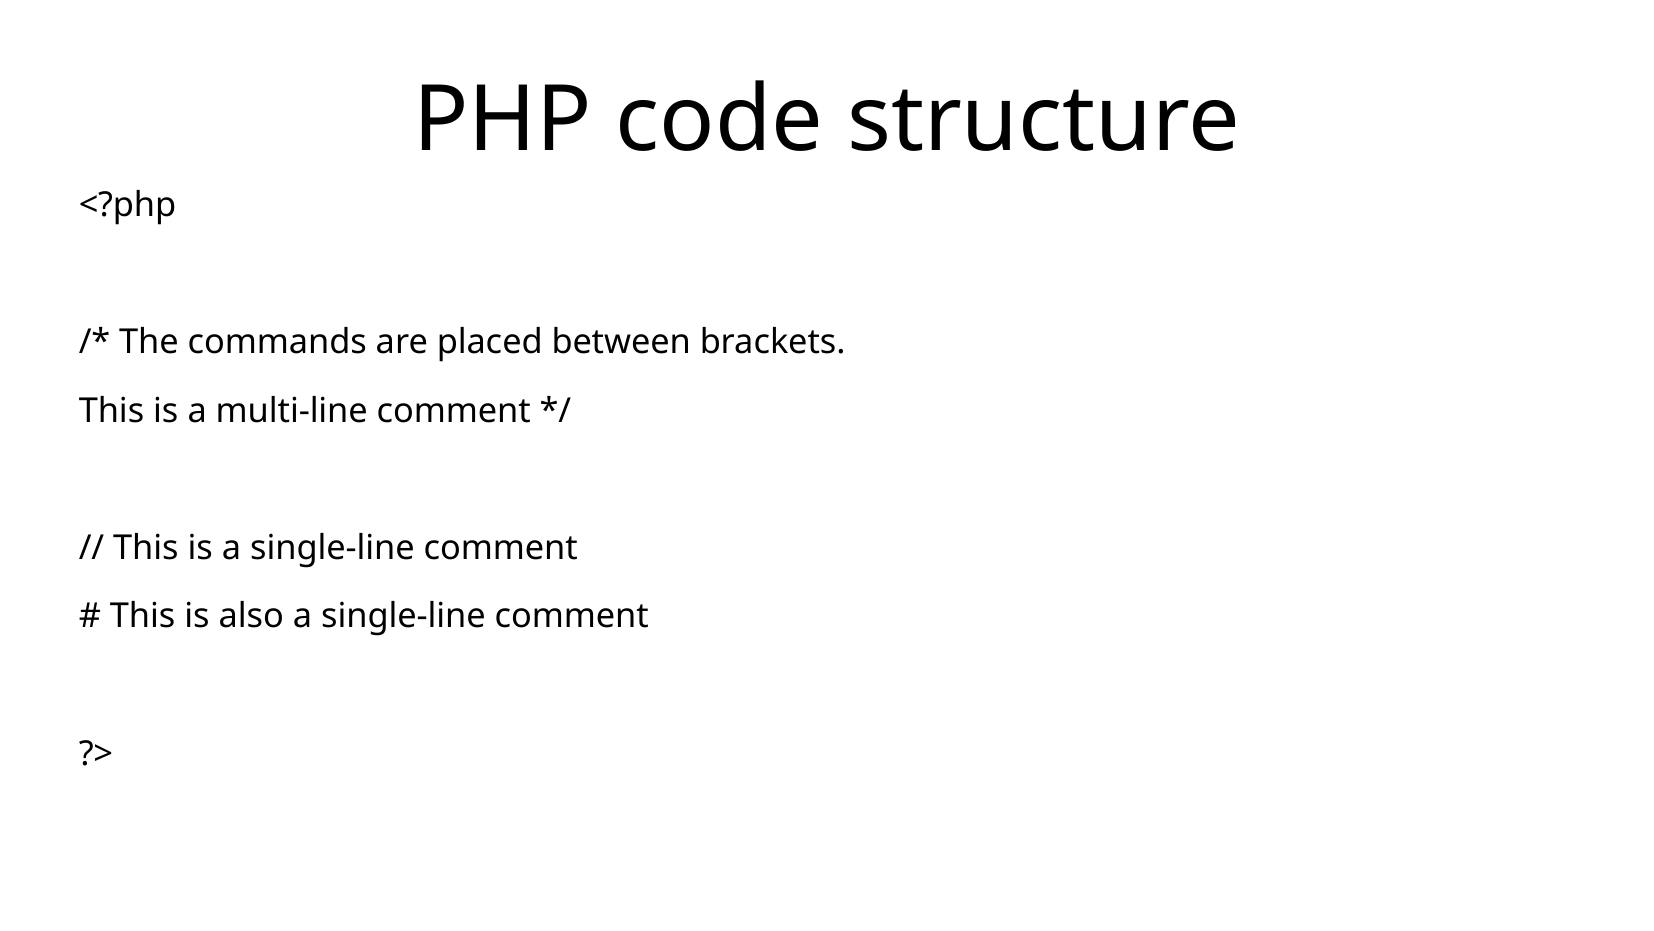

# PHP code structure
<?php
/* The commands are placed between brackets.
This is a multi-line comment */
// This is a single-line comment
# This is also a single-line comment
?>